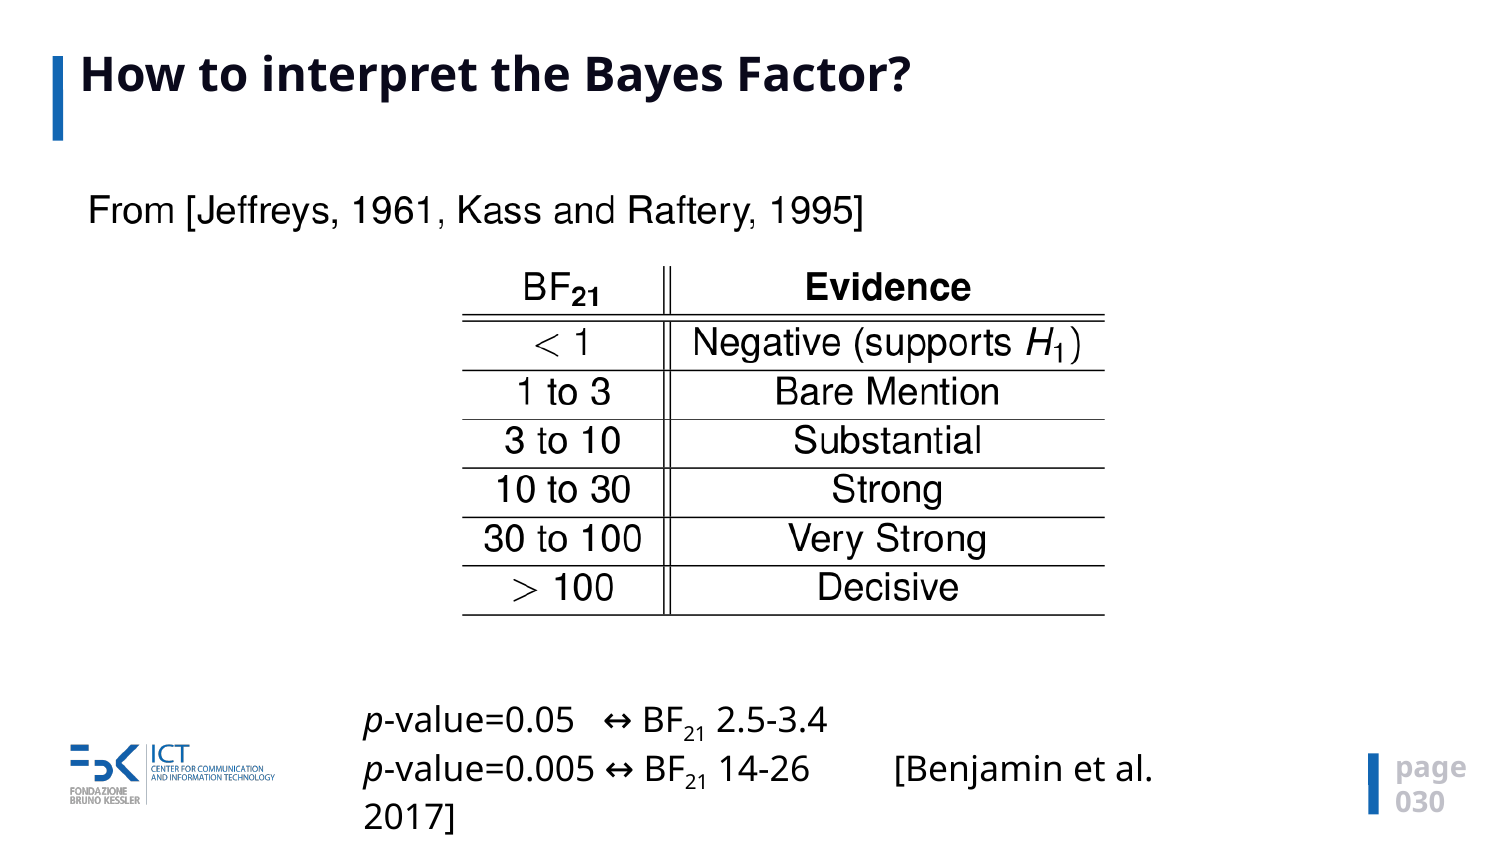

# How to interpret the Bayes Factor?
p-value=0.05 ↔ BF21 2.5-3.4
p-value=0.005 ↔ BF21 14-26 [Benjamin et al. 2017]
page